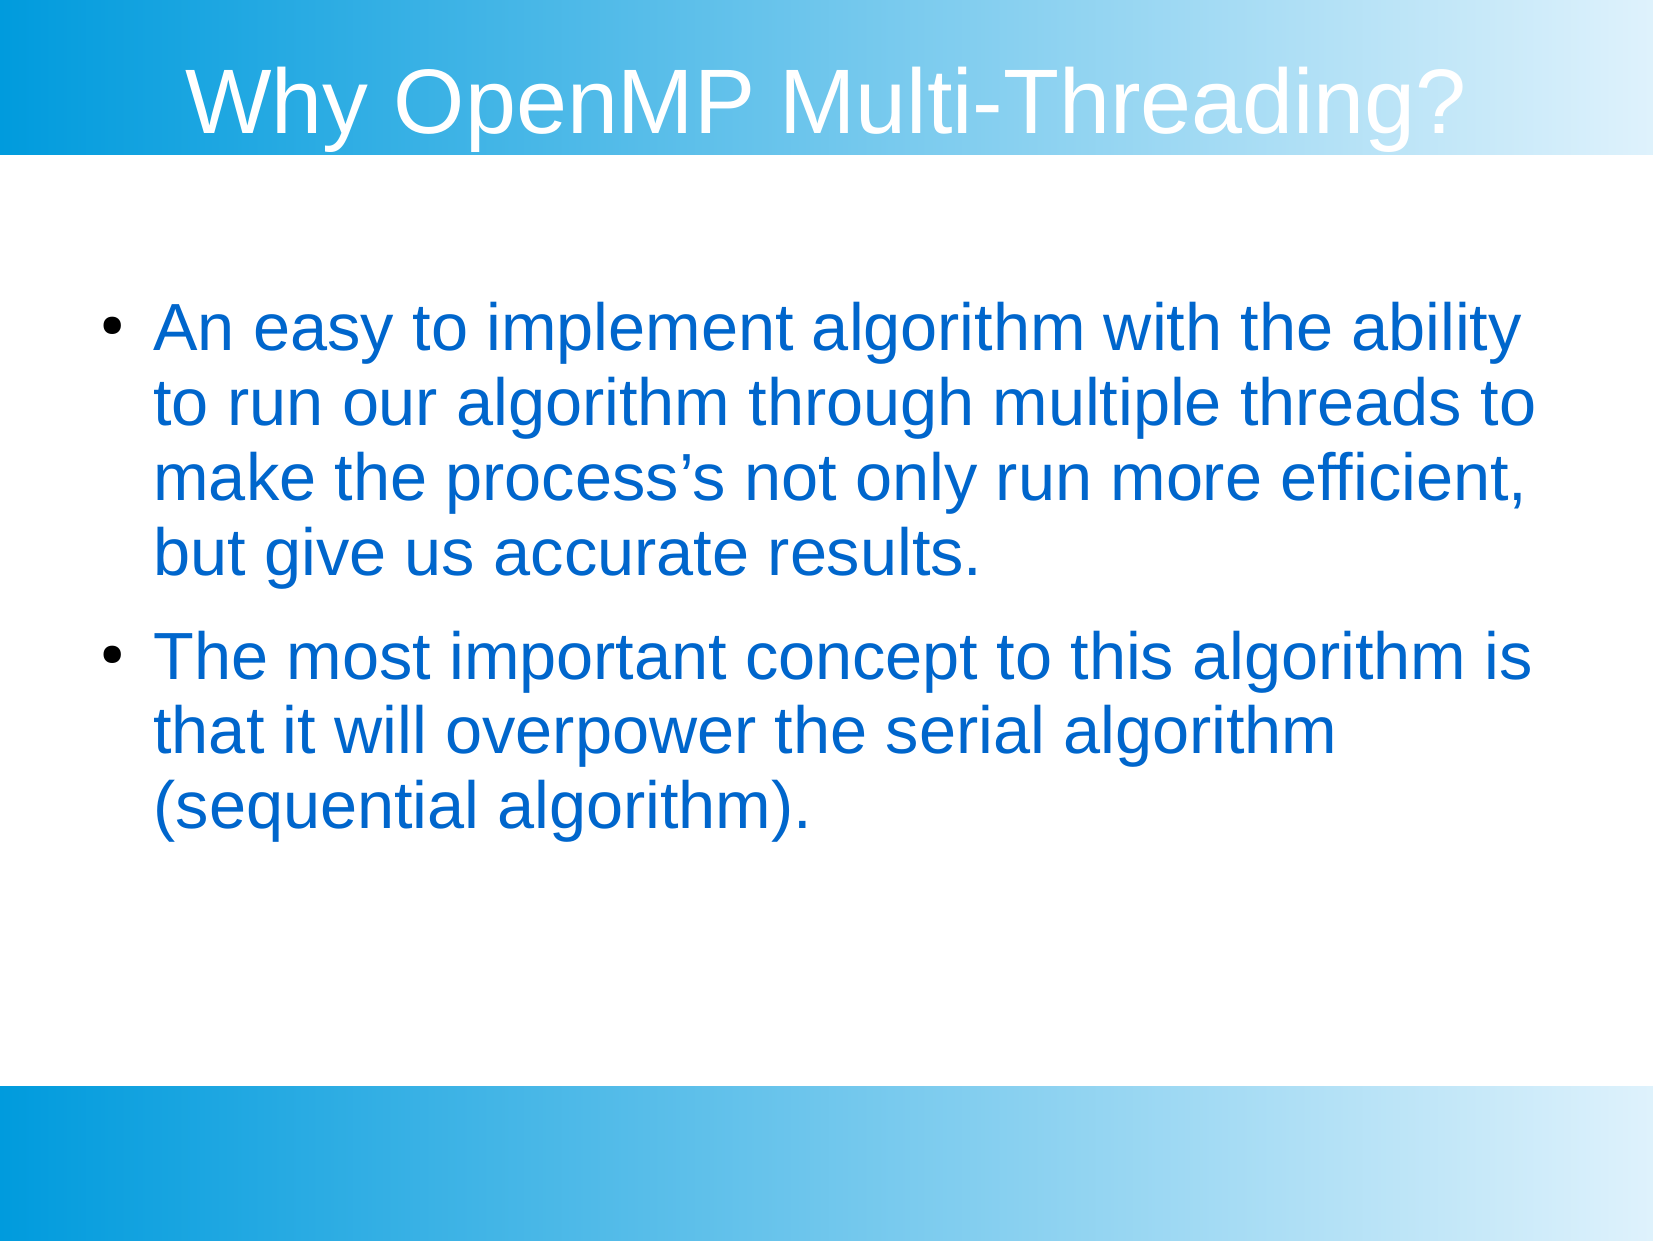

# Why OpenMP Multi-Threading?
An easy to implement algorithm with the ability to run our algorithm through multiple threads to make the process’s not only run more efficient, but give us accurate results.
The most important concept to this algorithm is that it will overpower the serial algorithm (sequential algorithm).